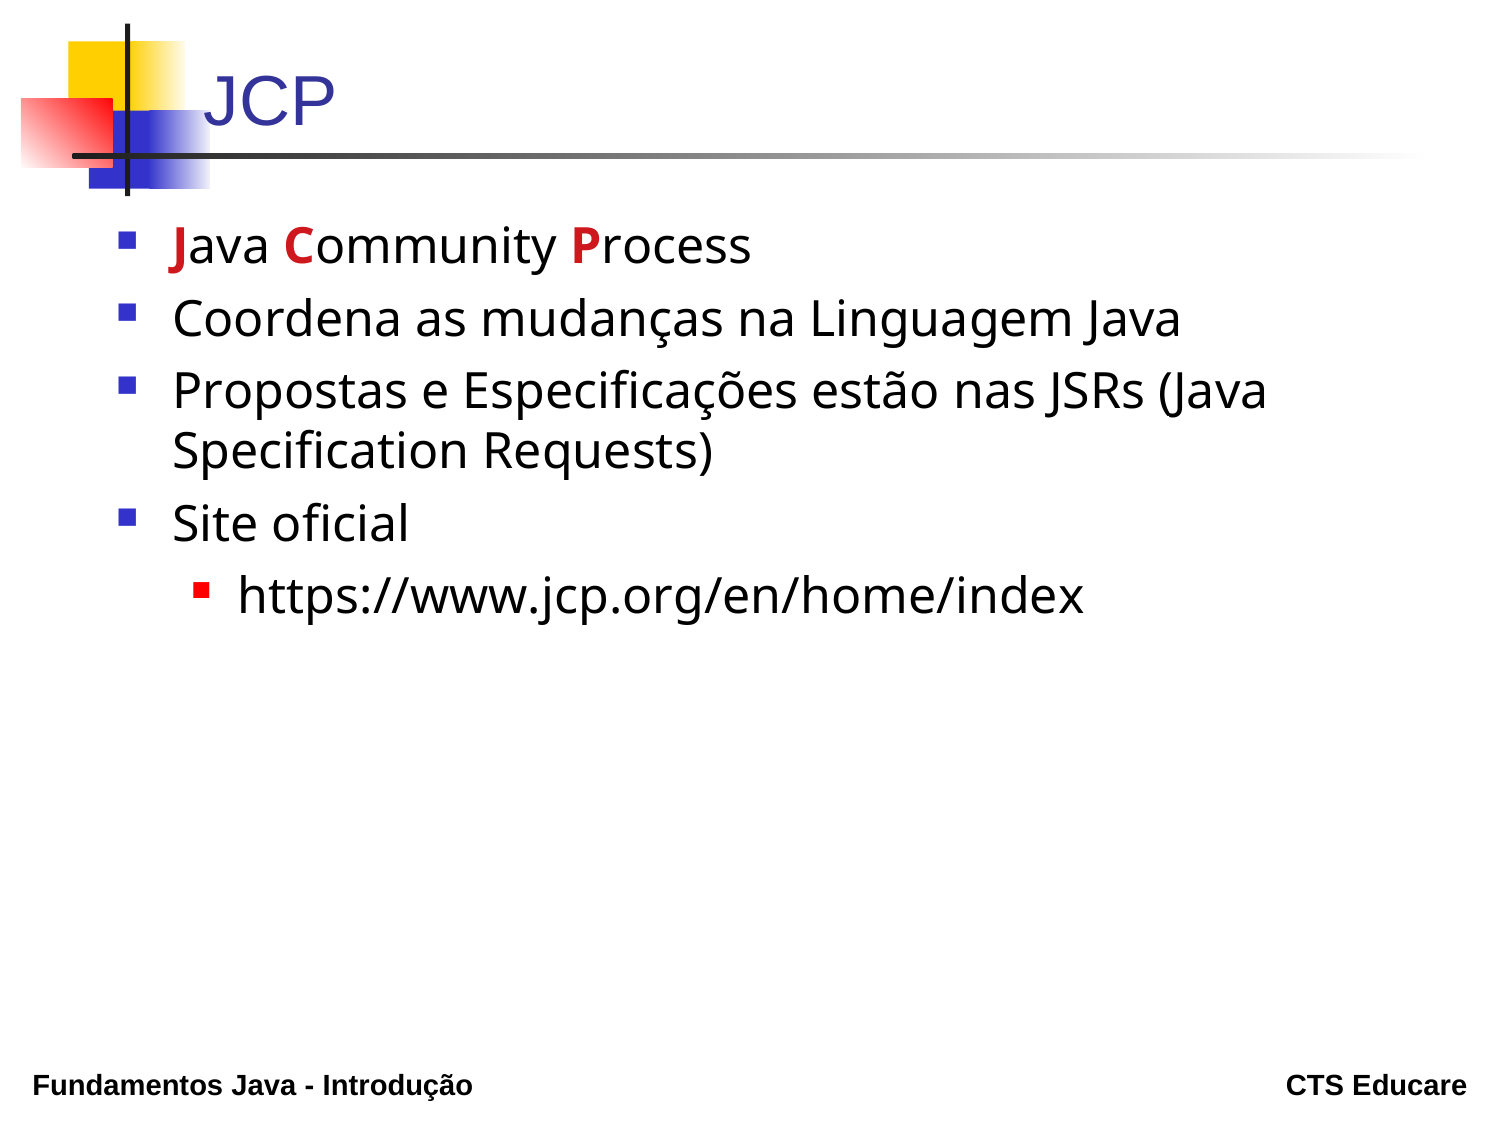

# JCP
Java Community Process
Coordena as mudanças na Linguagem Java
Propostas e Especificações estão nas JSRs (Java Specification Requests)
Site oficial
https://www.jcp.org/en/home/index